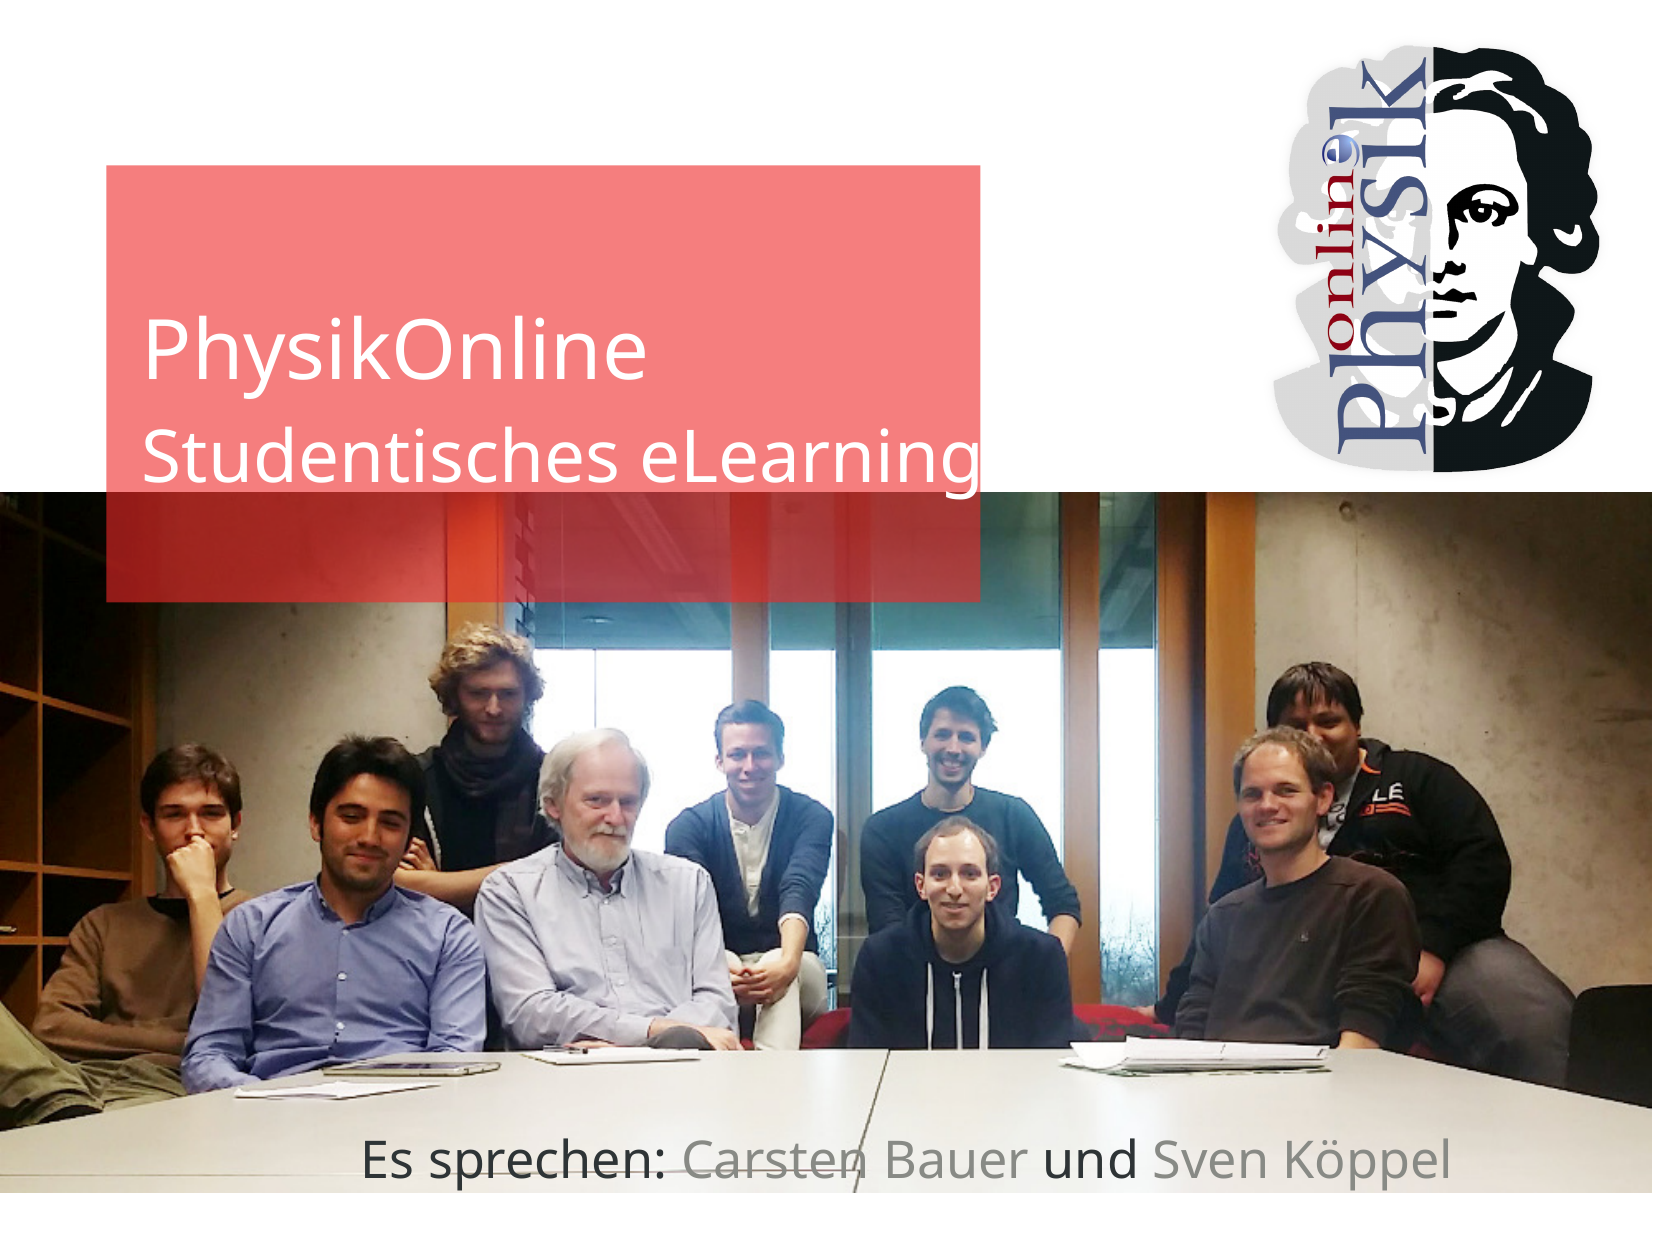

PhysikOnline
Studentisches eLearning
Es sprechen: Carsten Bauer und Sven Köppel